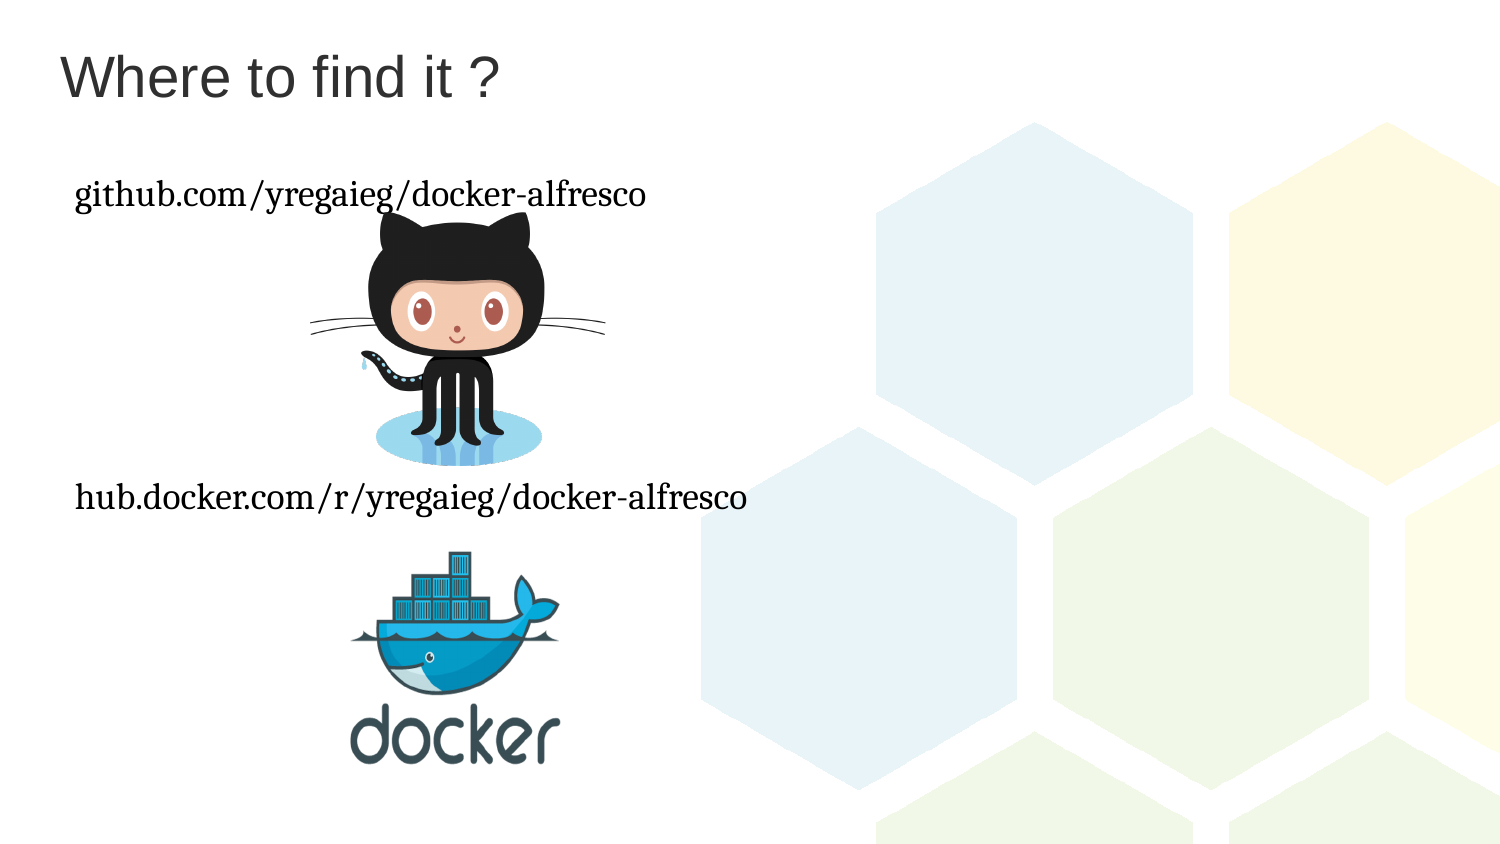

# Where to find it ?
github.com/yregaieg/docker-alfresco
hub.docker.com/r/yregaieg/docker-alfresco